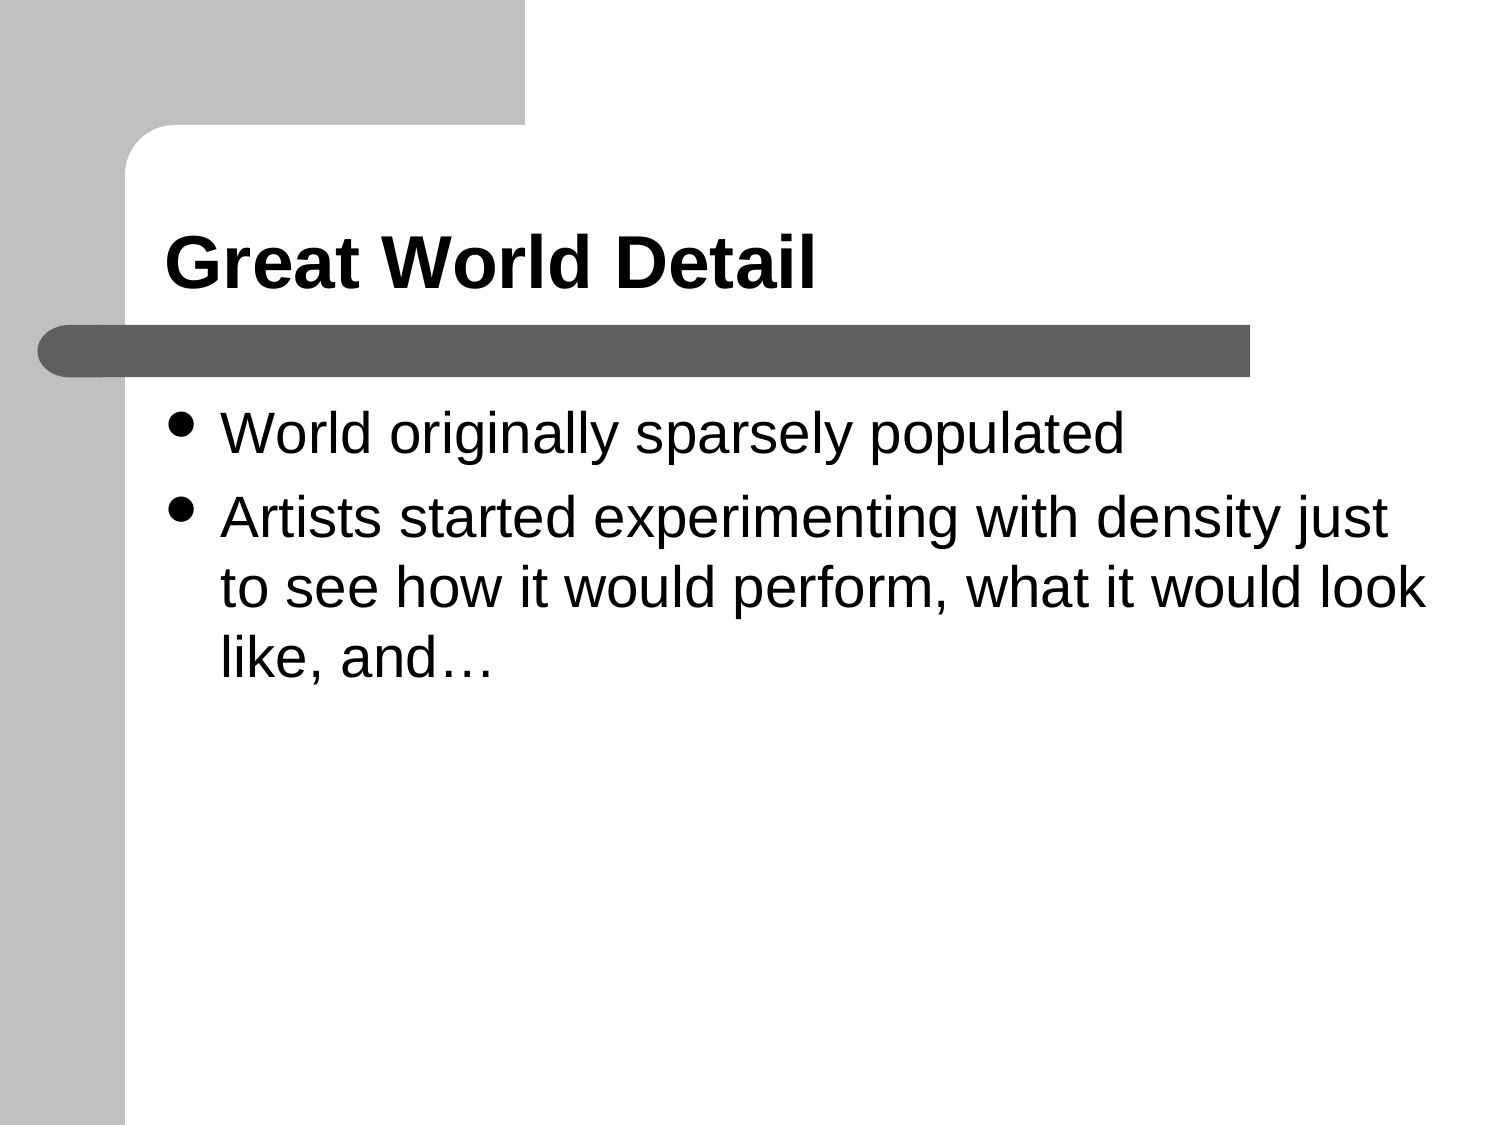

# Great World Detail
World originally sparsely populated
Artists started experimenting with density just to see how it would perform, what it would look like, and…